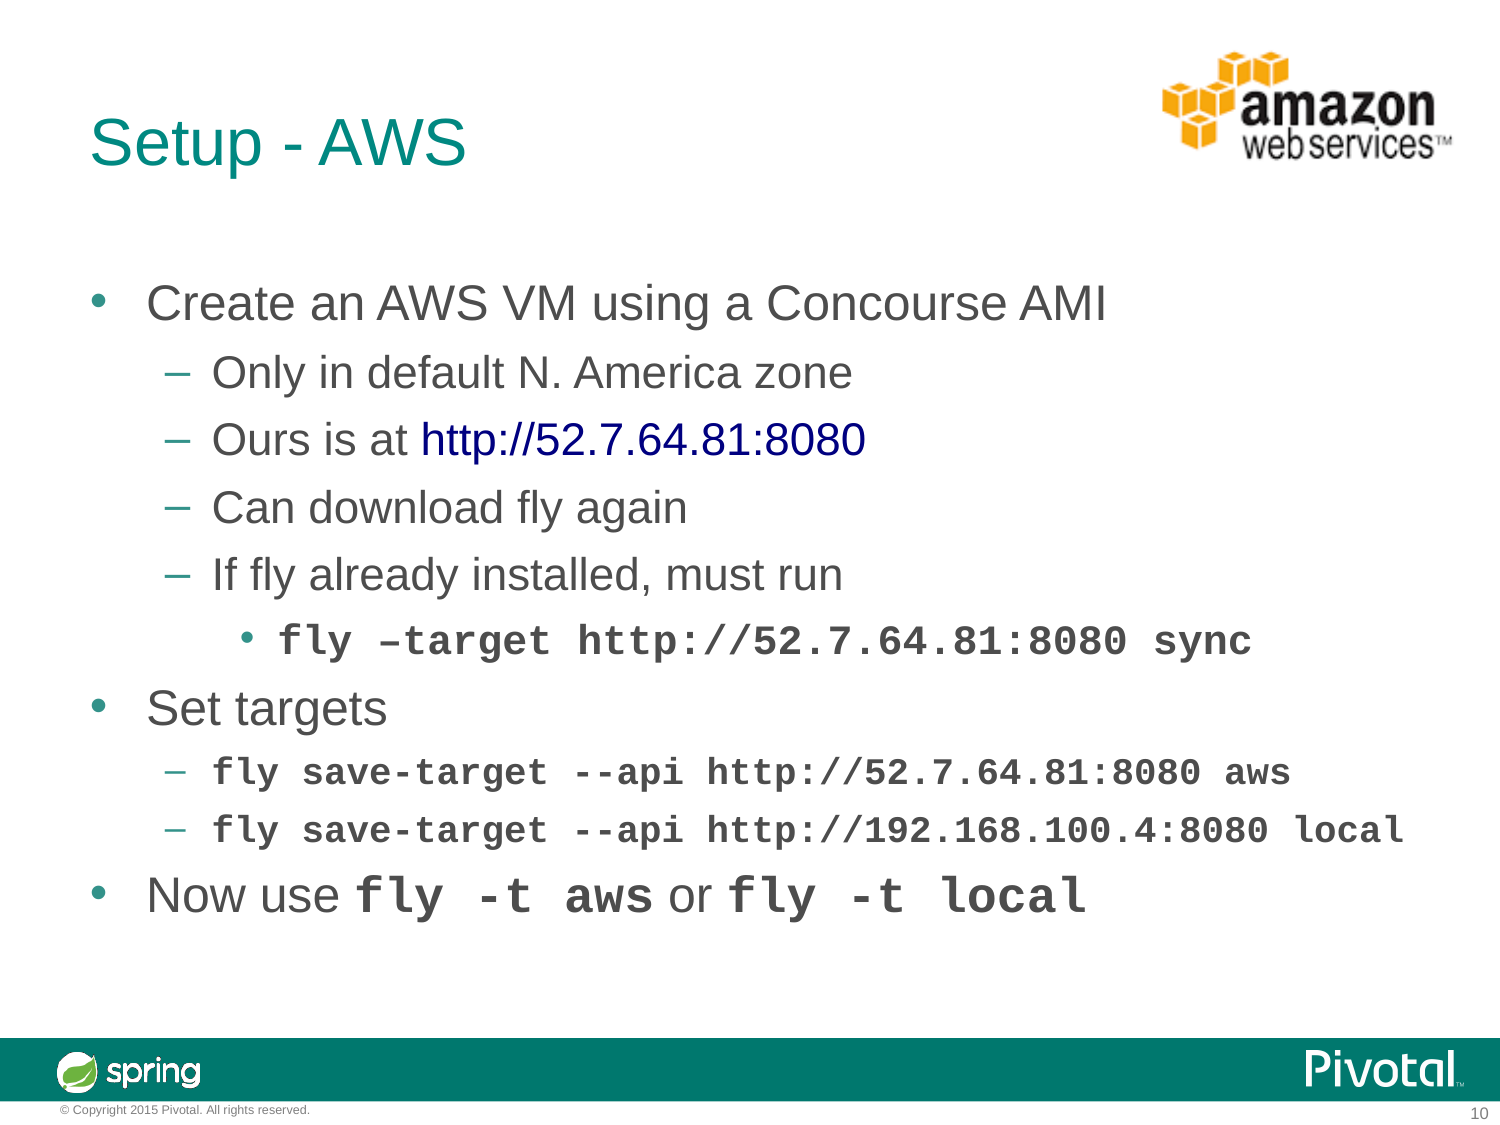

# Setup - AWS
Create an AWS VM using a Concourse AMI
Only in default N. America zone
Ours is at http://52.7.64.81:8080
Can download fly again
If fly already installed, must run
fly –target http://52.7.64.81:8080 sync
Set targets
fly save-target --api http://52.7.64.81:8080 aws
fly save-target --api http://192.168.100.4:8080 local
Now use fly -t aws or fly -t local